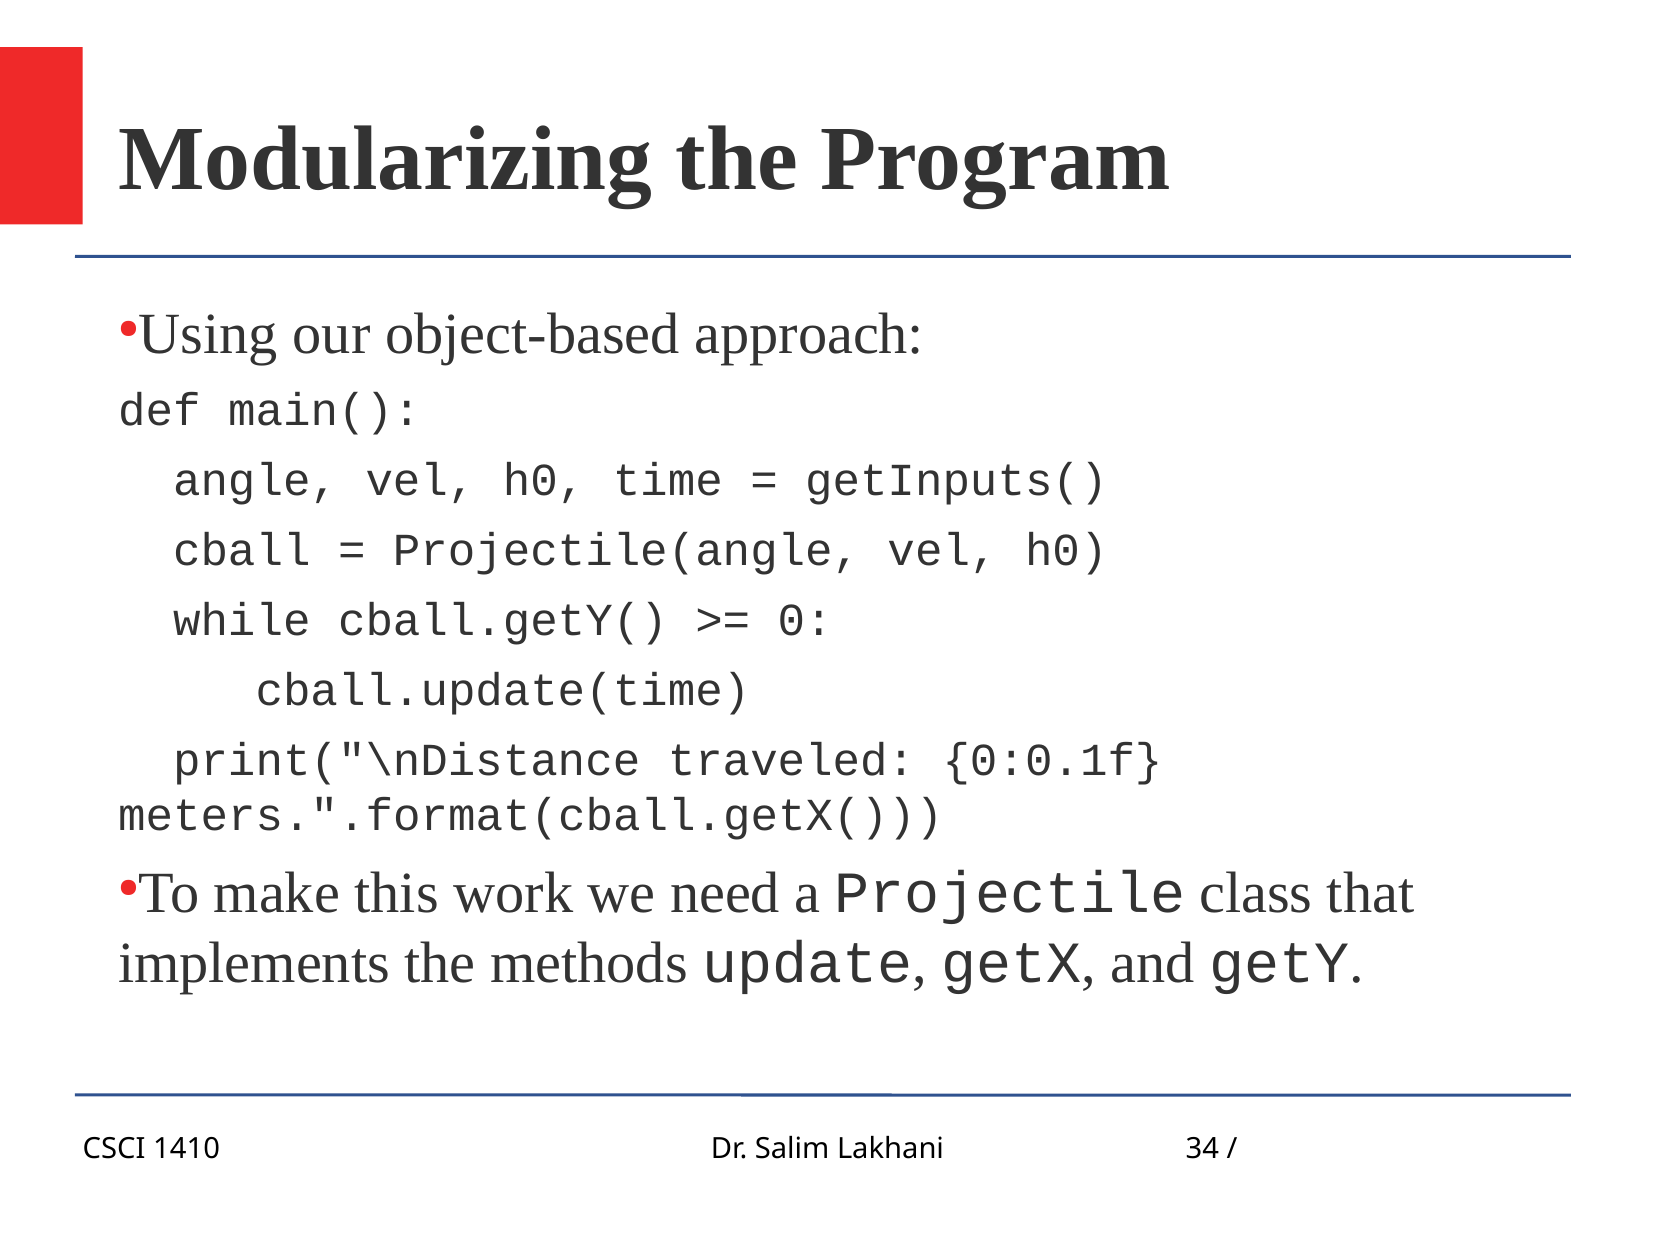

# Modularizing the Program
Using our object-based approach:
def main():
 angle, vel, h0, time = getInputs()
 cball = Projectile(angle, vel, h0)
 while cball.getY() >= 0:
 cball.update(time)
 print("\nDistance traveled: {0:0.1f} meters.".format(cball.getX()))
To make this work we need a Projectile class that implements the methods update, getX, and getY.
CSCI 1410
Dr. Salim Lakhani